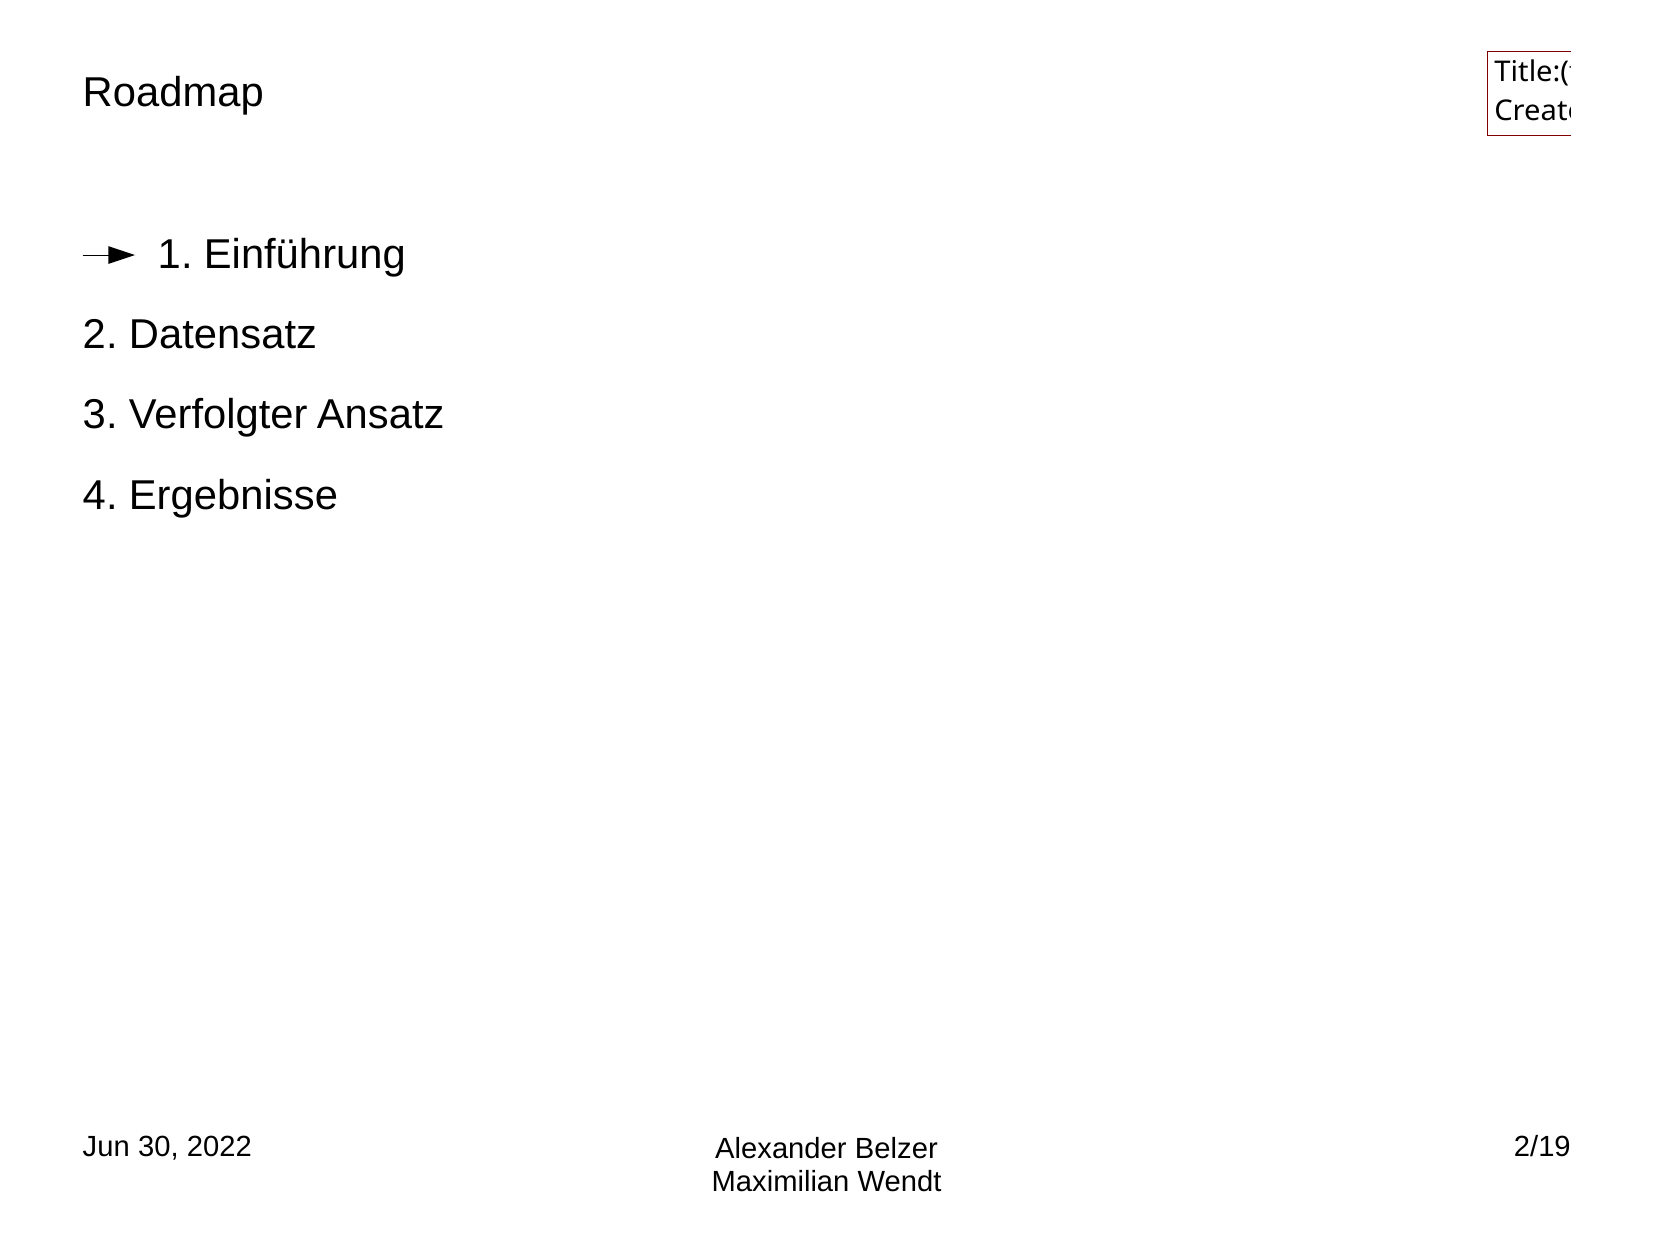

# Roadmap
	1. Einführung
2. Datensatz
3. Verfolgter Ansatz
4. Ergebnisse
March 16 2022
2